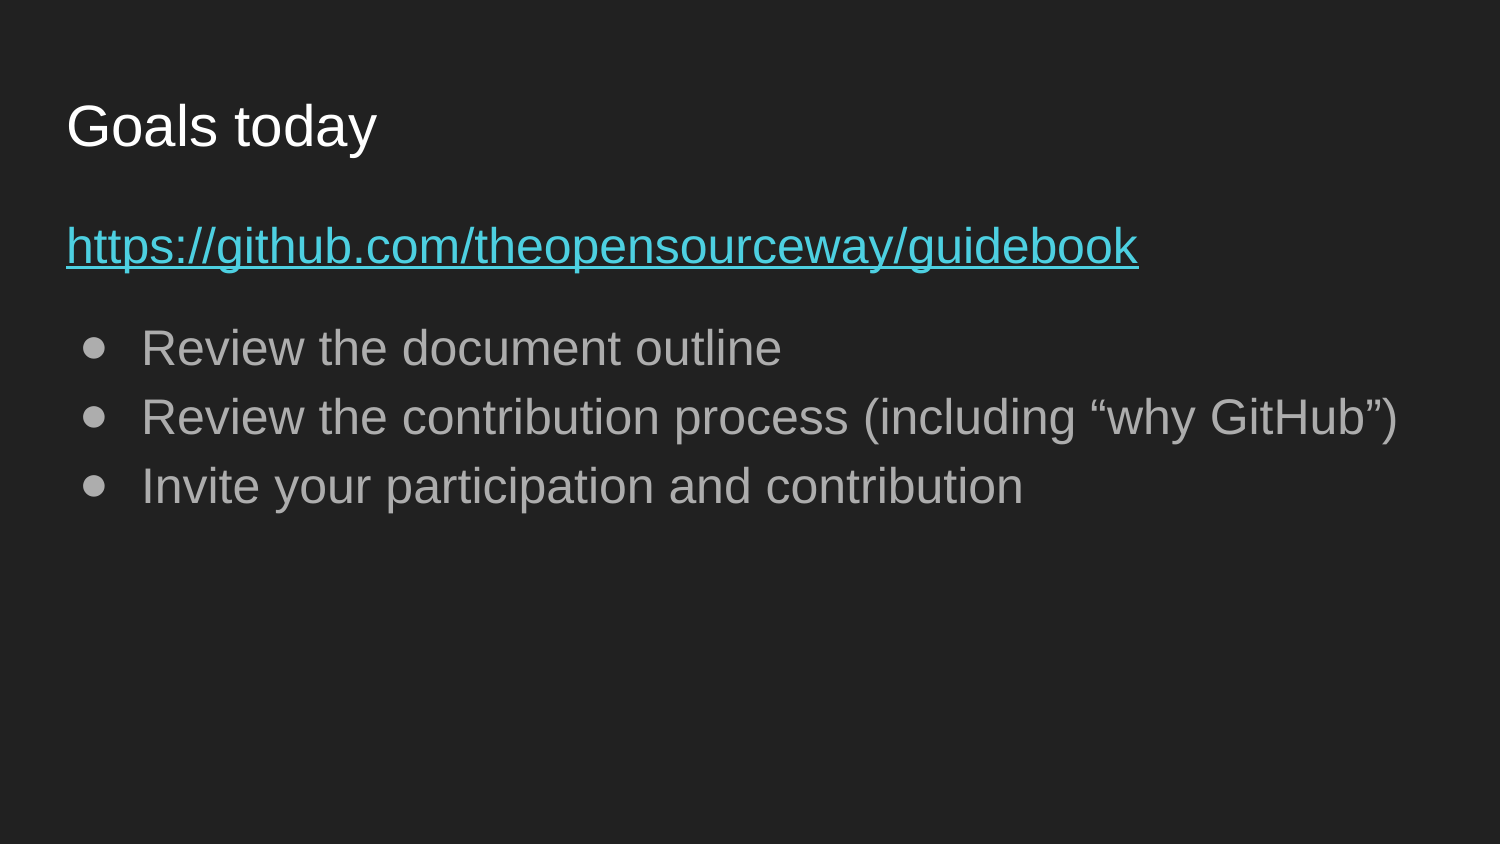

Goals today
# https://github.com/theopensourceway/guidebook
Review the document outline
Review the contribution process (including “why GitHub”)
Invite your participation and contribution